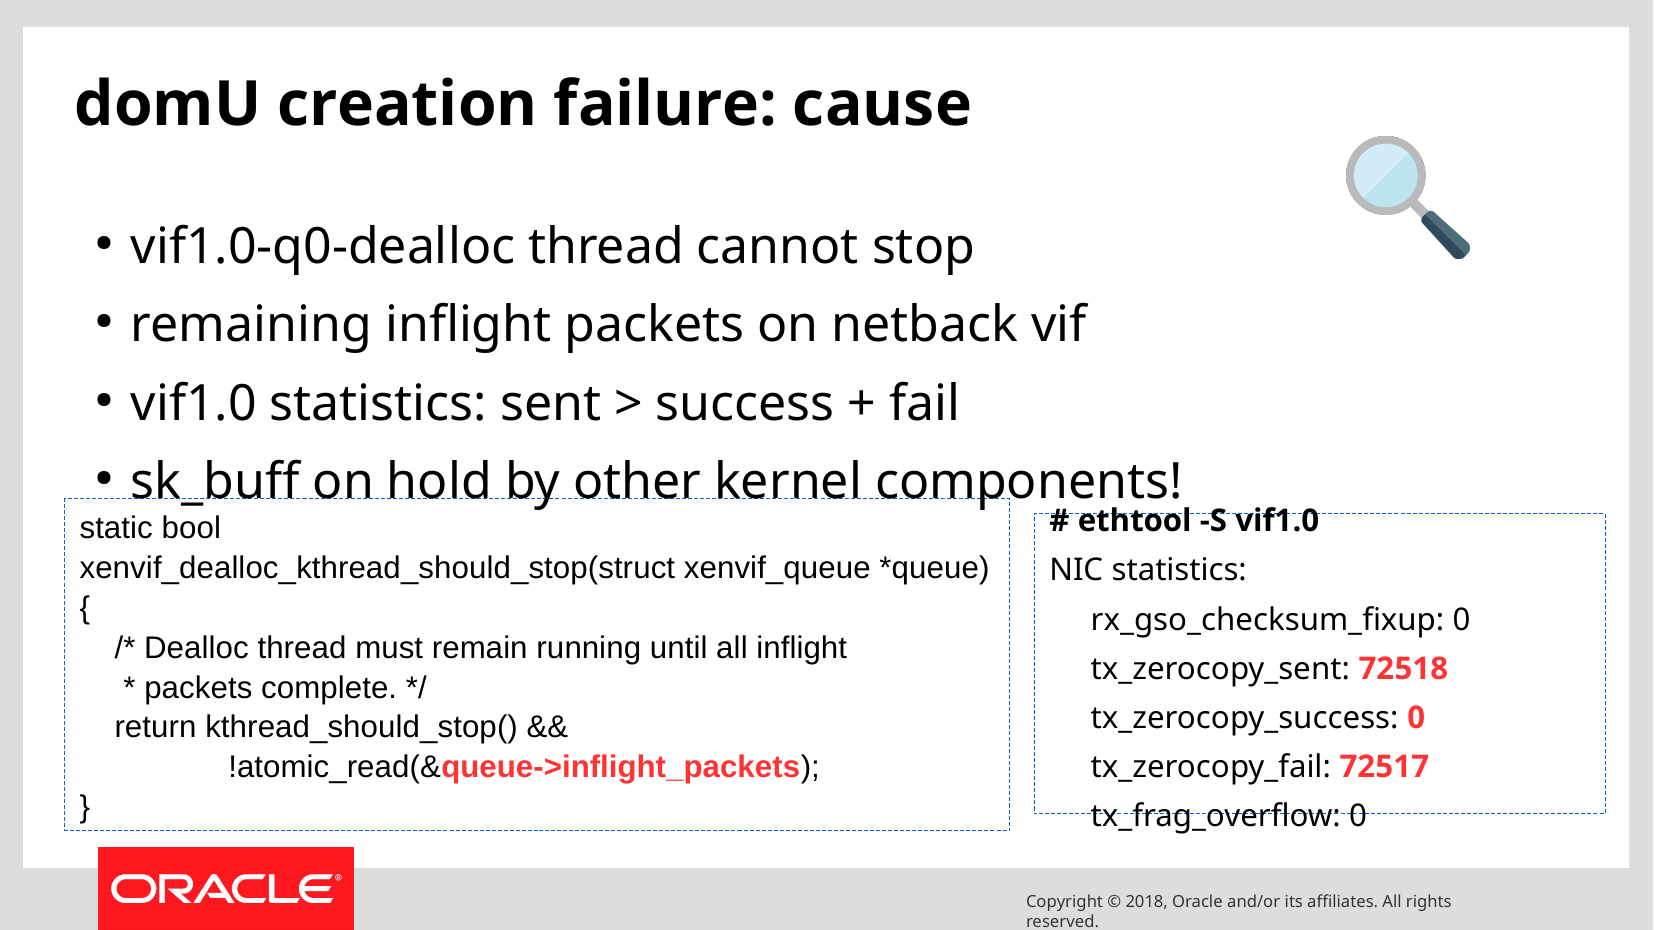

domU creation failure: cause
vif1.0-q0-dealloc thread cannot stop
remaining inflight packets on netback vif
vif1.0 statistics: sent > success + fail
sk_buff on hold by other kernel components!
static bool
xenvif_dealloc_kthread_should_stop(struct xenvif_queue *queue)
{
 /* Dealloc thread must remain running until all inflight
 * packets complete. */
 return kthread_should_stop() &&
 !atomic_read(&queue->inflight_packets);
}
# ethtool -S vif1.0
NIC statistics:
 rx_gso_checksum_fixup: 0
 tx_zerocopy_sent: 72518
 tx_zerocopy_success: 0
 tx_zerocopy_fail: 72517
 tx_frag_overflow: 0
Copyright © 2018, Oracle and/or its affiliates. All rights reserved.